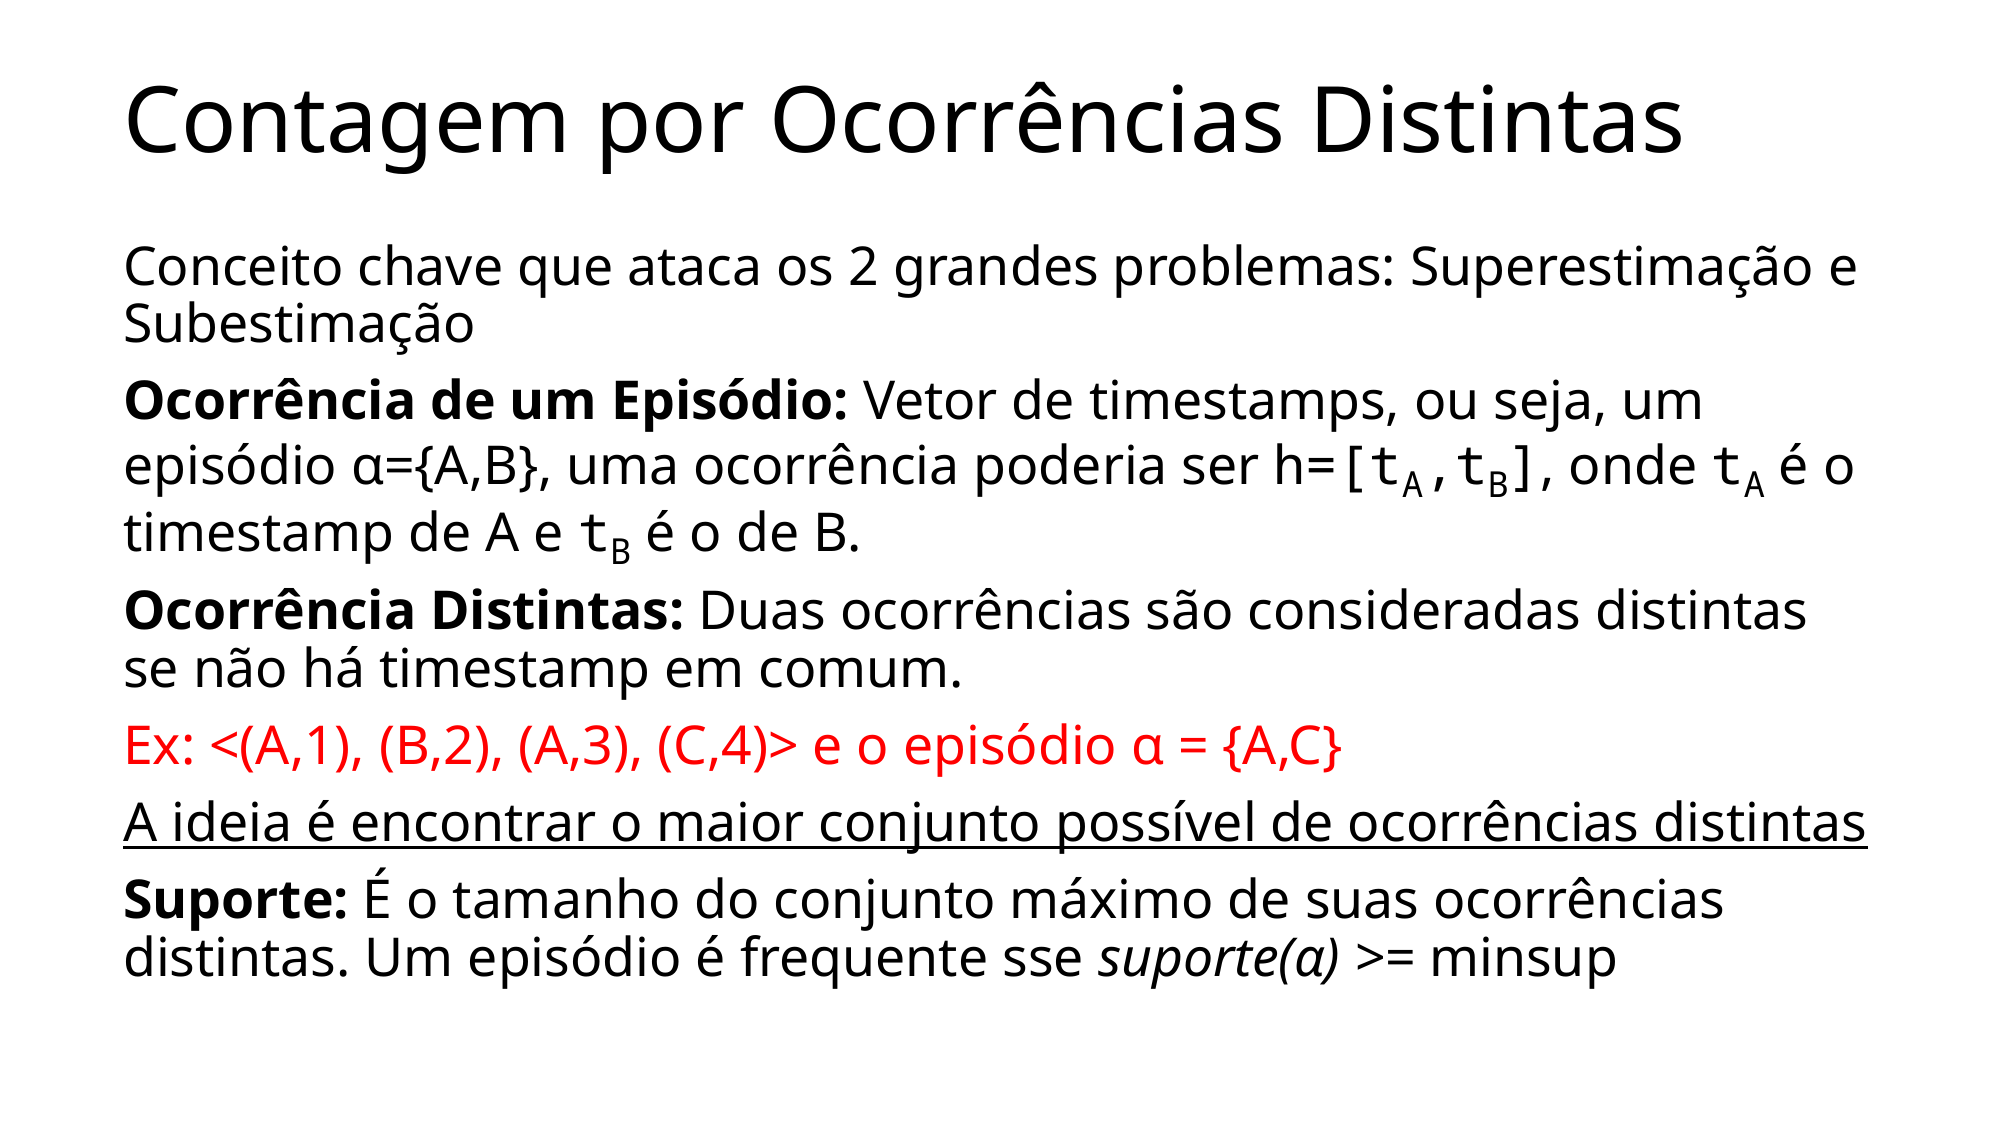

# Contagem por Ocorrências Distintas
Conceito chave que ataca os 2 grandes problemas: Superestimação e Subestimação
Ocorrência de um Episódio: Vetor de timestamps, ou seja, um episódio α={A,B}, uma ocorrência poderia ser h=[tA,tB], onde tA é o timestamp de A e tB é o de B.
Ocorrência Distintas: Duas ocorrências são consideradas distintas se não há timestamp em comum.
Ex: <(A,1), (B,2), (A,3), (C,4)> e o episódio α = {A,C}
A ideia é encontrar o maior conjunto possível de ocorrências distintas
Suporte: É o tamanho do conjunto máximo de suas ocorrências distintas. Um episódio é frequente sse suporte(α) >= minsup